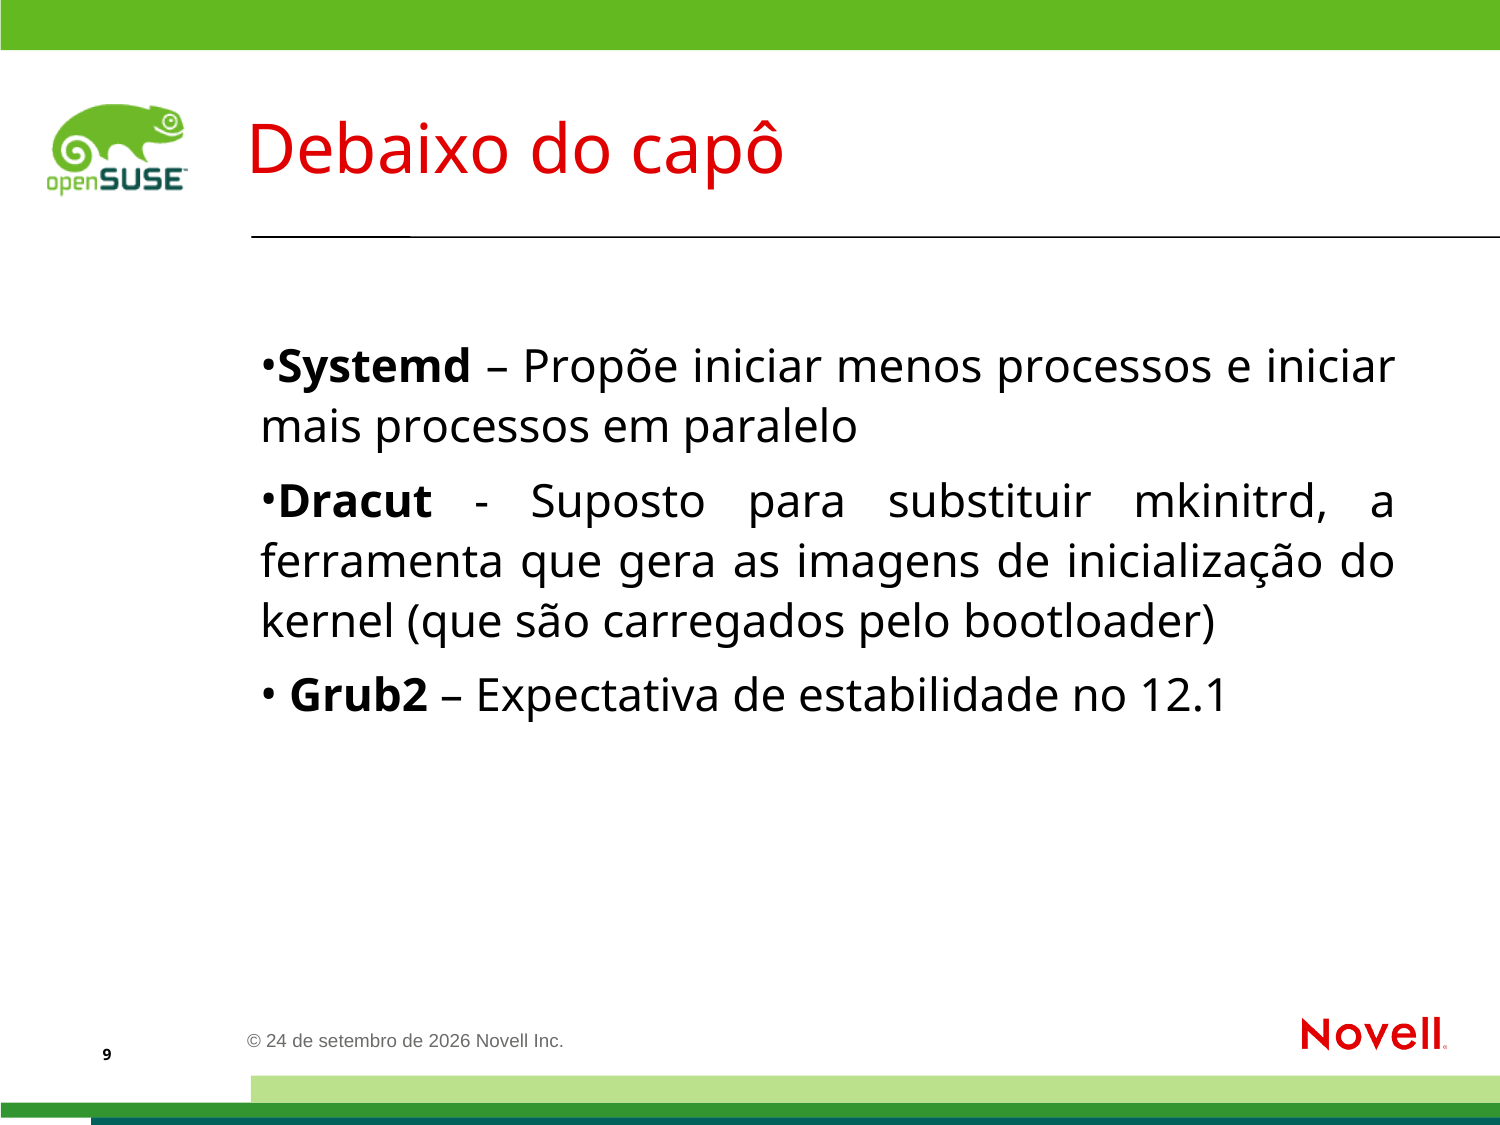

# Debaixo do capô
Systemd – Propõe iniciar menos processos e iniciar mais processos em paralelo
Dracut - Suposto para substituir mkinitrd, a ferramenta que gera as imagens de inicialização do kernel (que são carregados pelo bootloader)
 Grub2 – Expectativa de estabilidade no 12.1